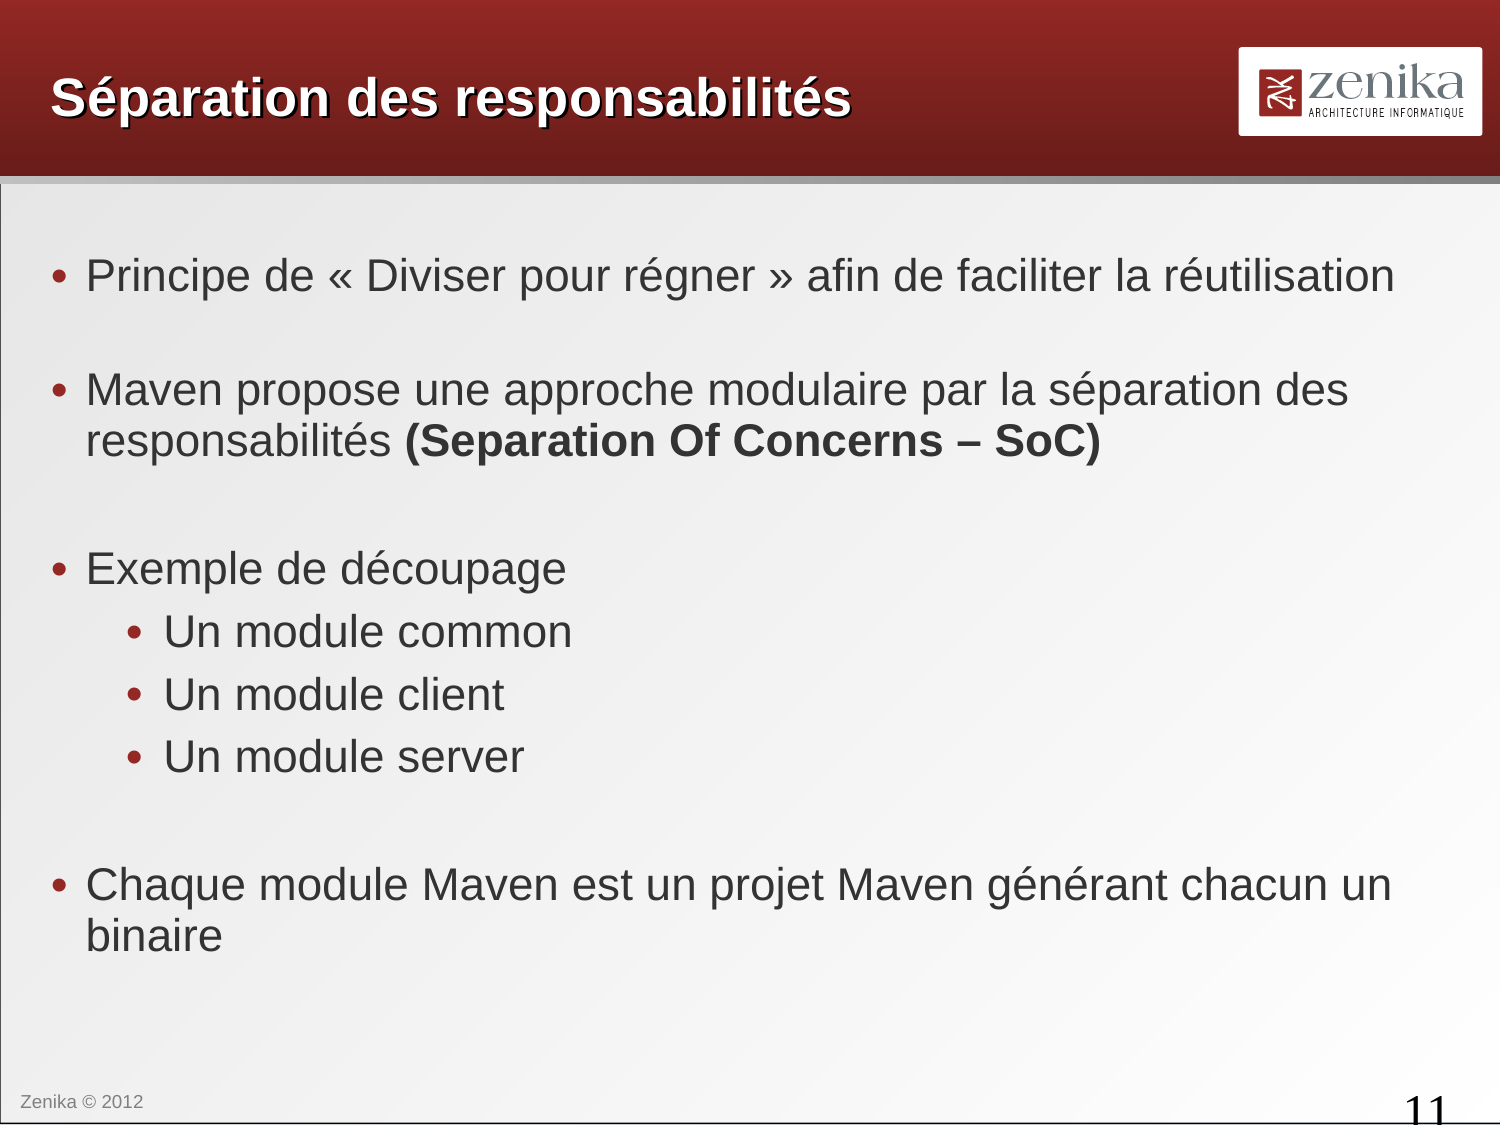

# Séparation des responsabilités
Principe de « Diviser pour régner » afin de faciliter la réutilisation
Maven propose une approche modulaire par la séparation des responsabilités (Separation Of Concerns – SoC)
Exemple de découpage
Un module common
Un module client
Un module server
Chaque module Maven est un projet Maven générant chacun un binaire